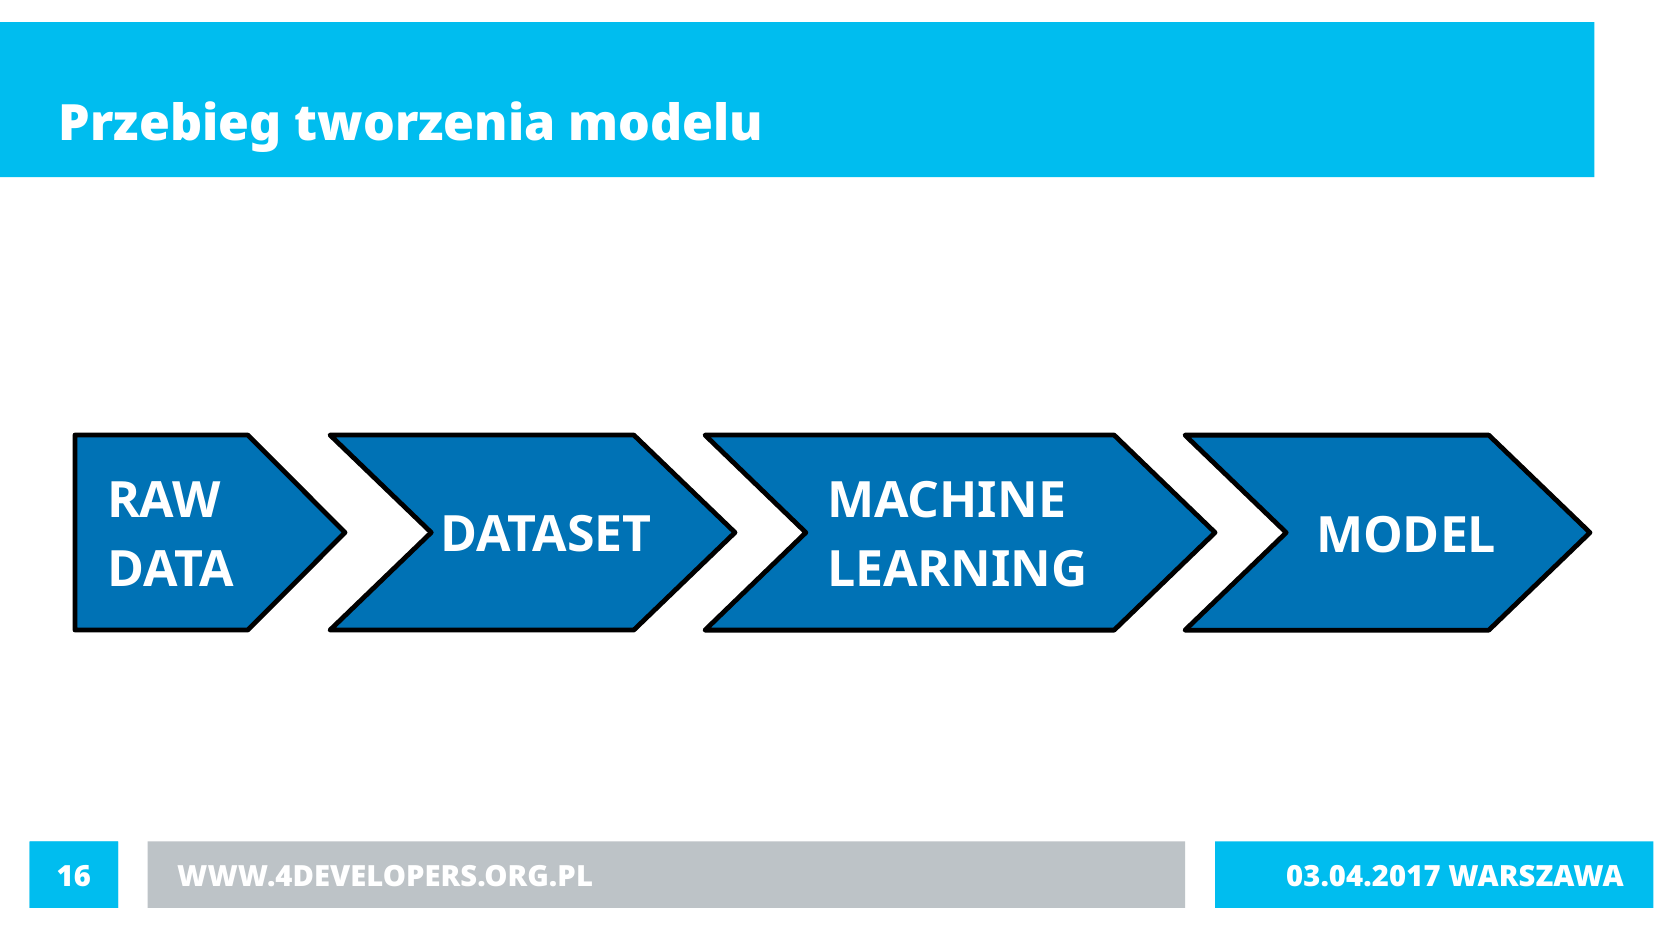

# Przebieg tworzenia modelu
RAW
DATA
DATASET
MACHINE
LEARNING
MODEL
16
WWW.4DEVELOPERS.ORG.PL
03.04.2017 WARSZAWA